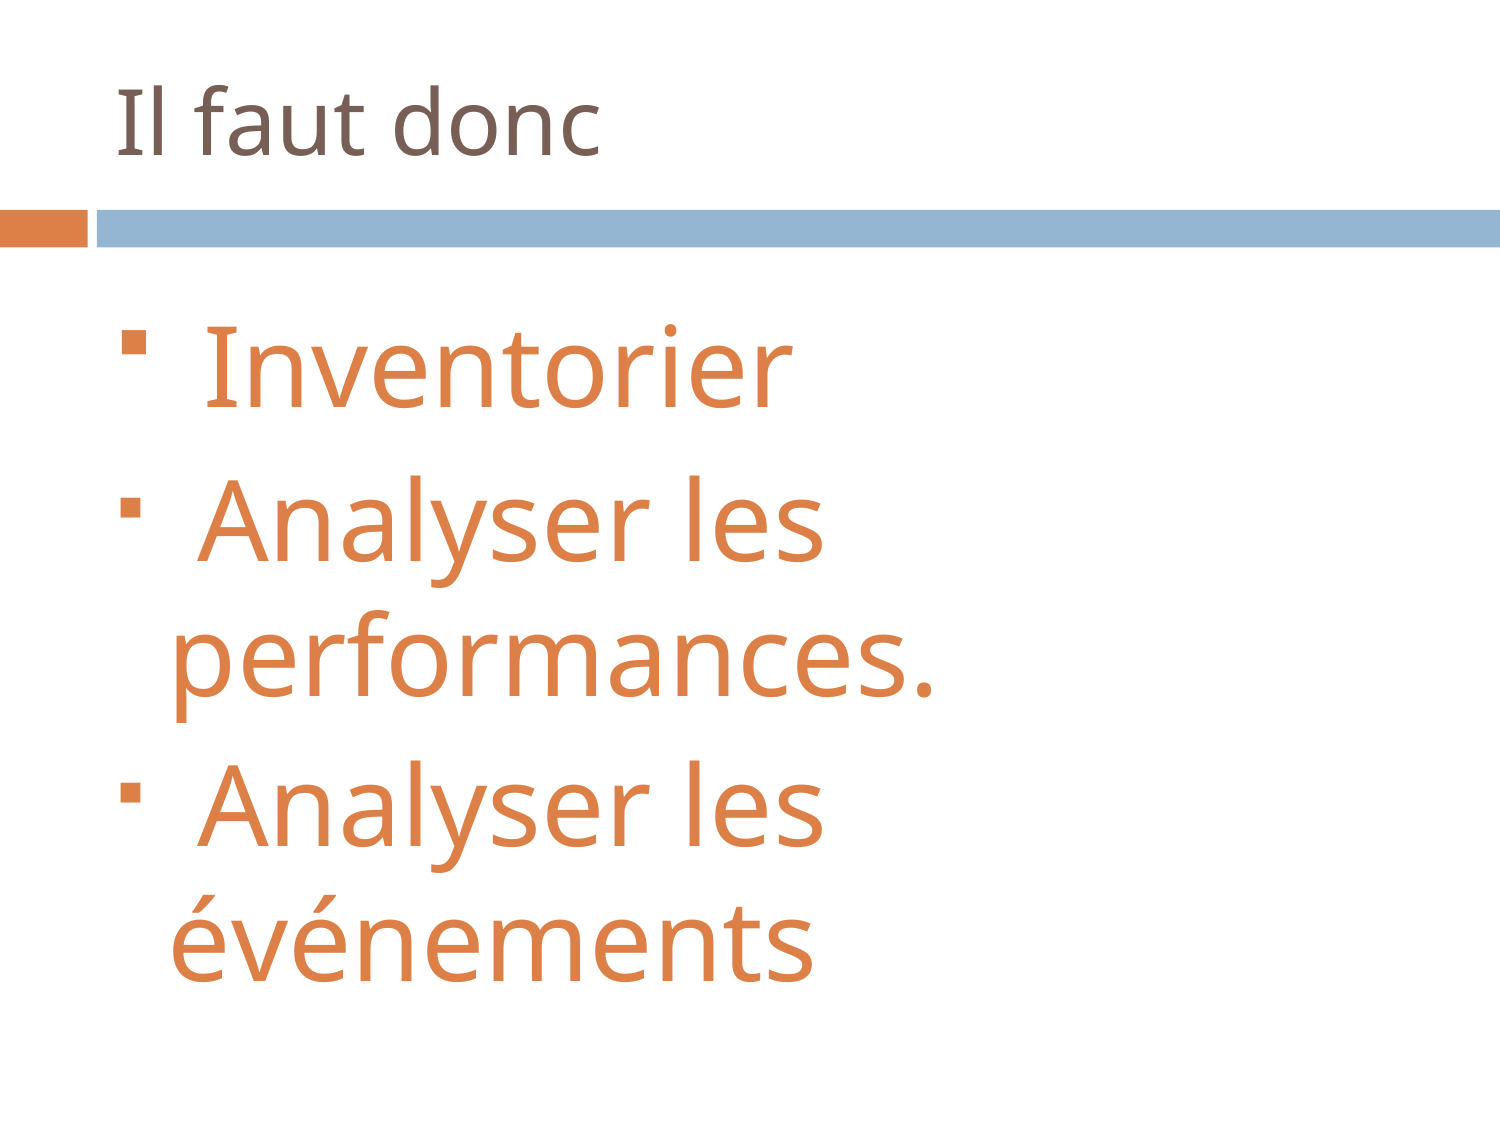

# Il faut donc
 Inventorier
 Analyser les performances.
 Analyser les événements